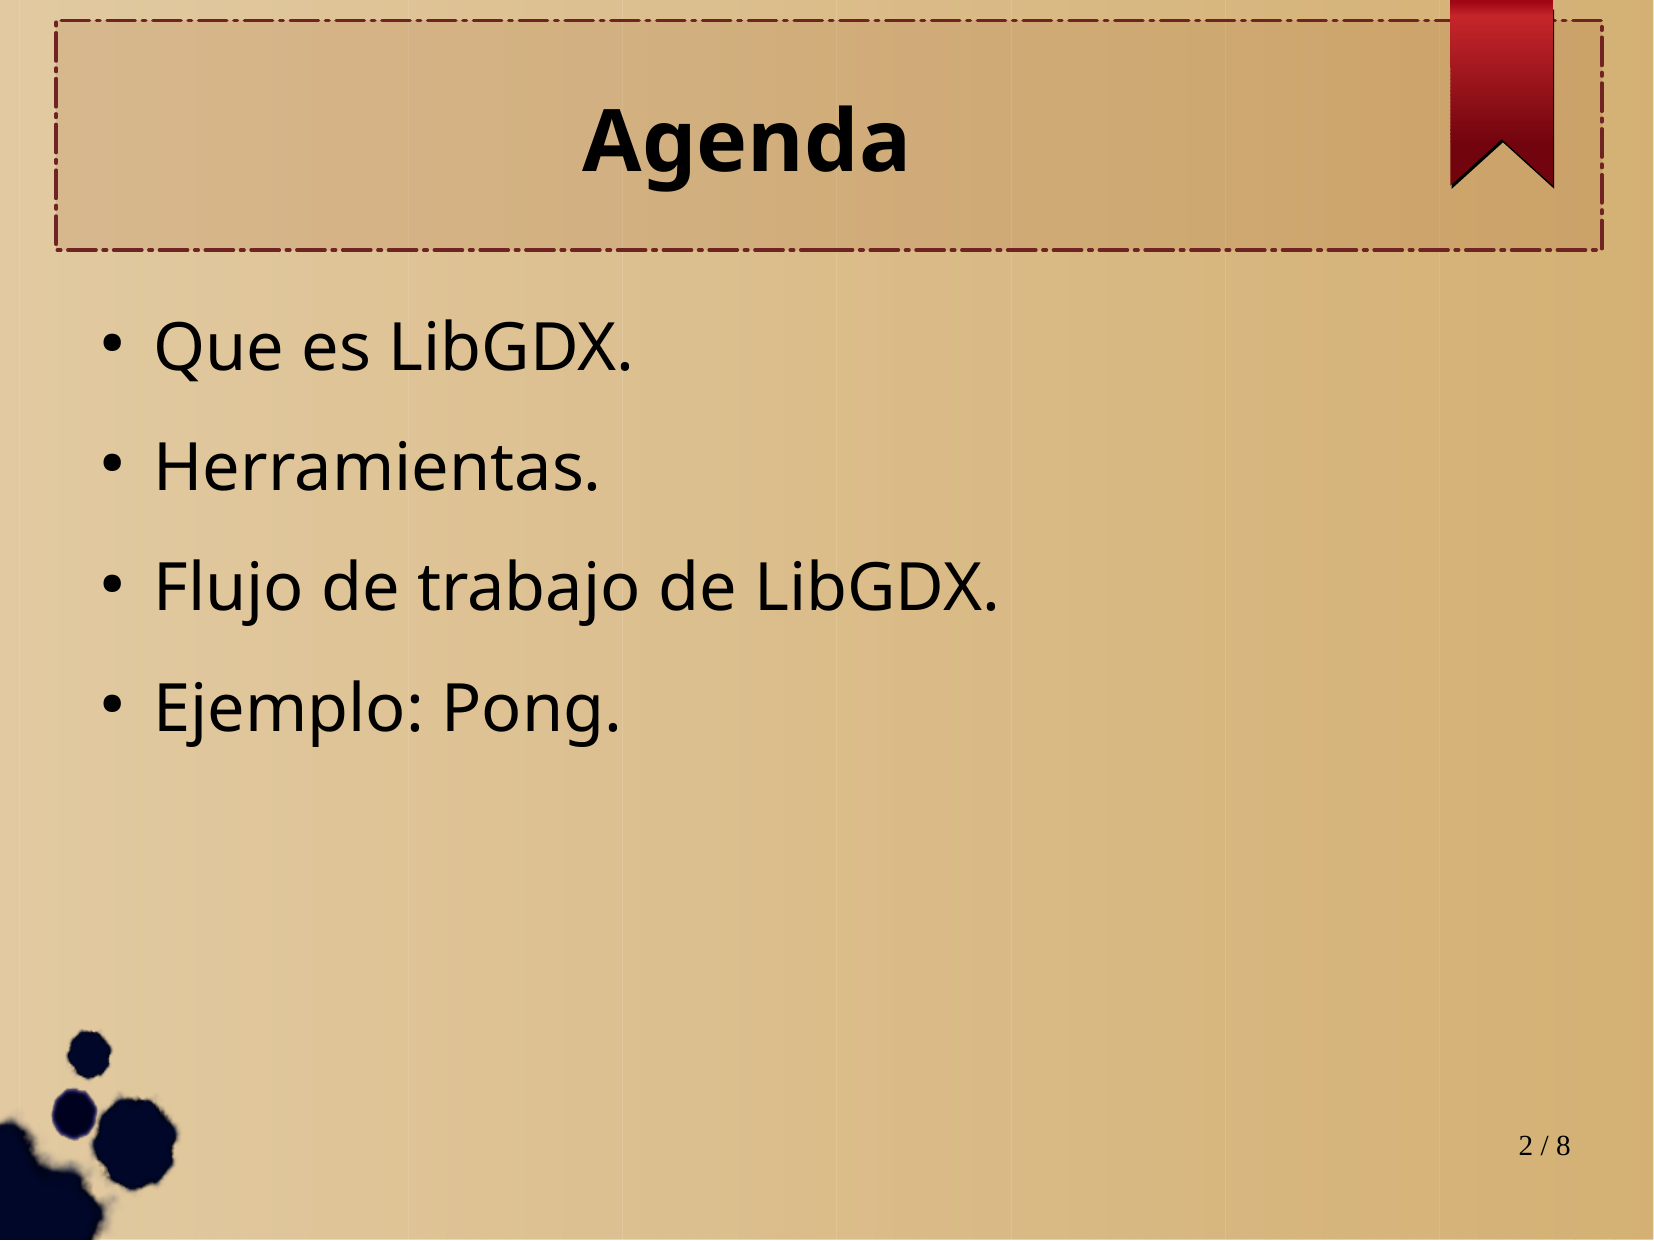

# Agenda
Que es LibGDX.
Herramientas.
Flujo de trabajo de LibGDX.
Ejemplo: Pong.
2